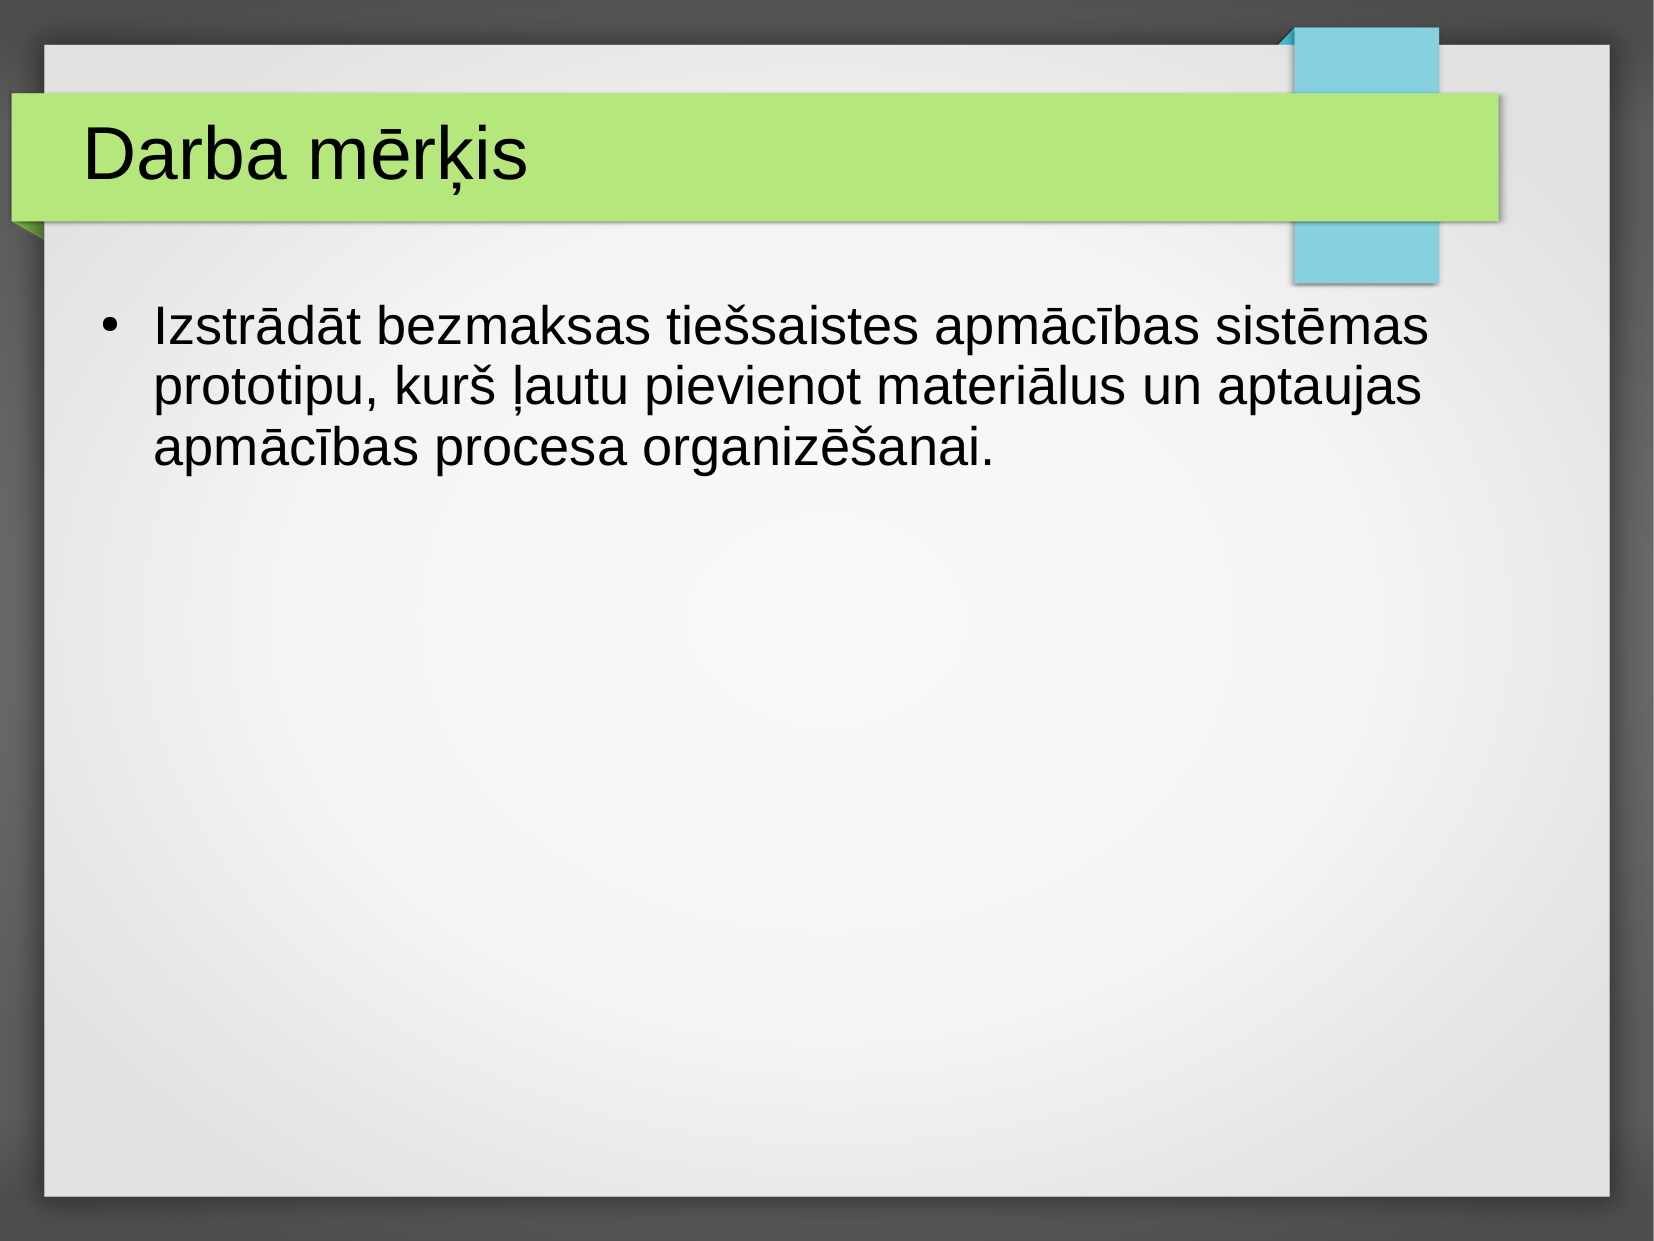

# Darba mērķis
Izstrādāt bezmaksas tiešsaistes apmācības sistēmas prototipu, kurš ļautu pievienot materiālus un aptaujas apmācības procesa organizēšanai.